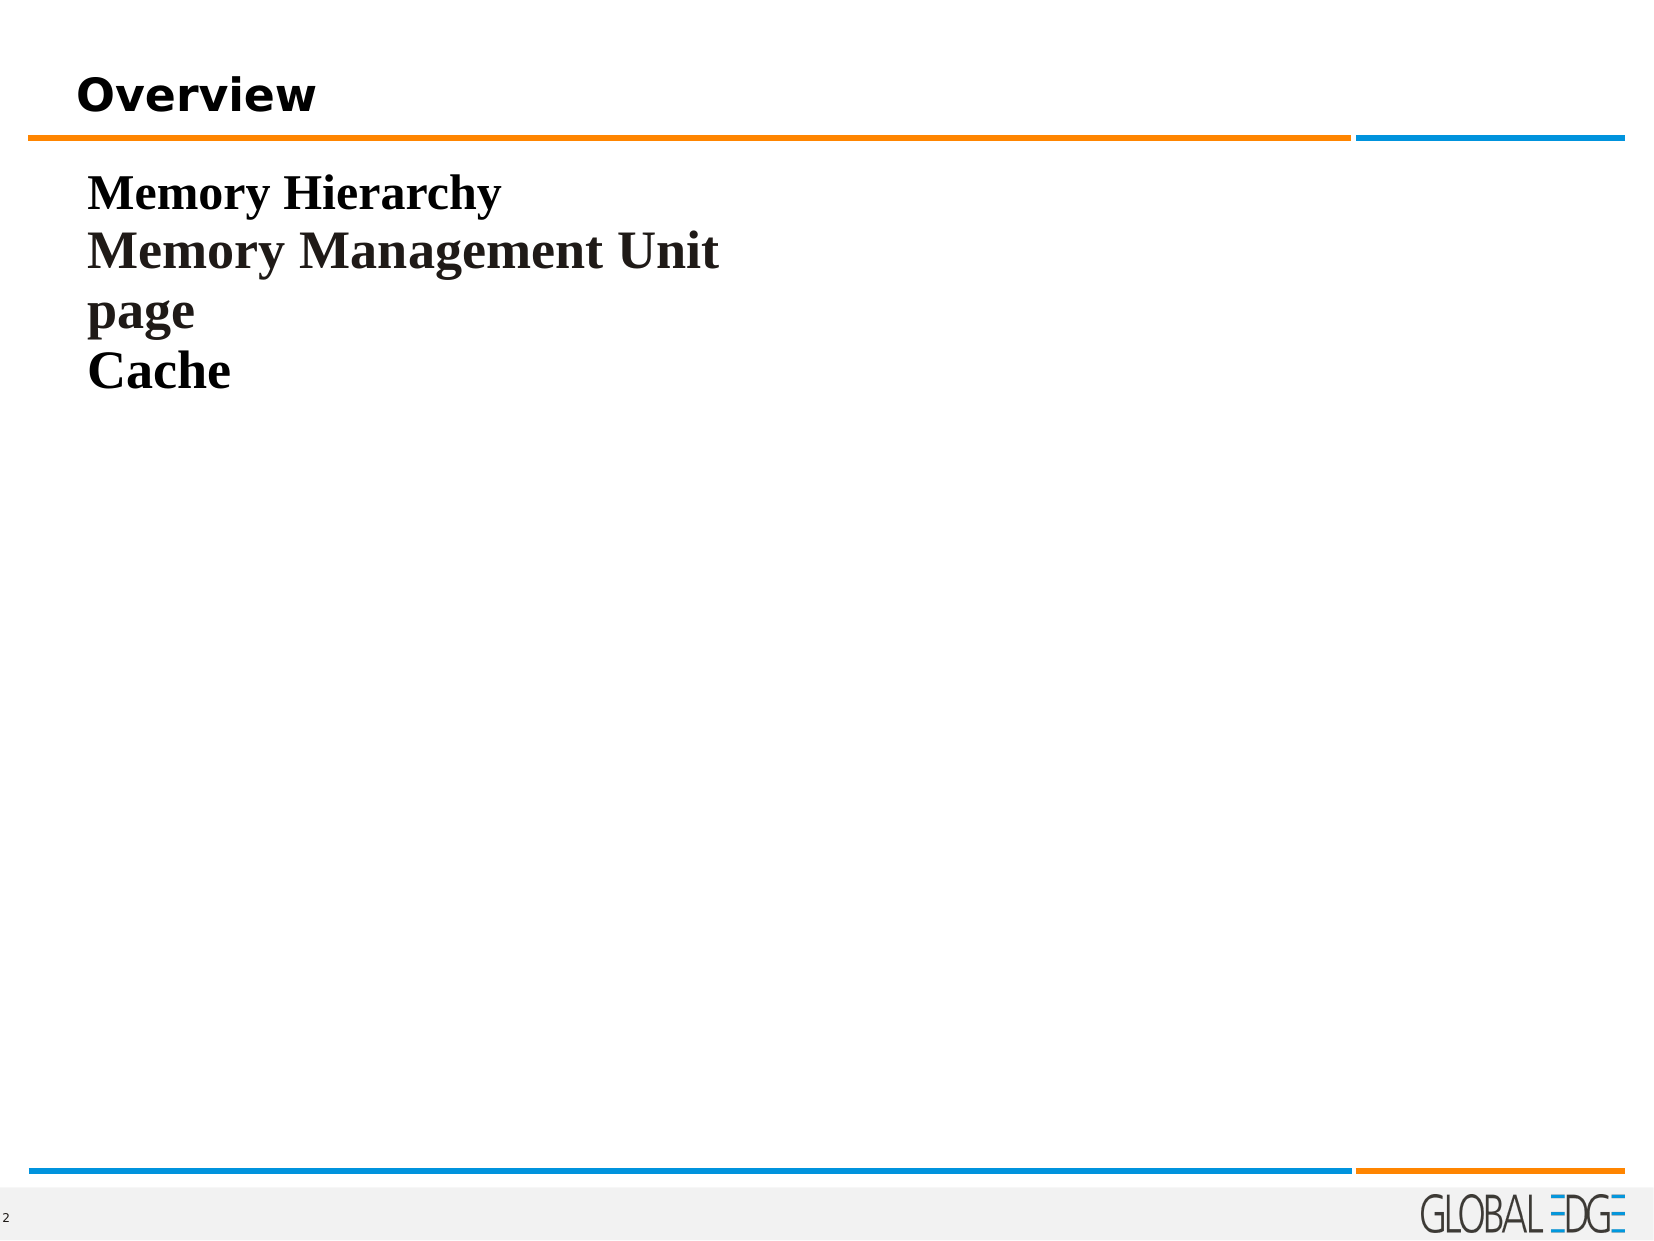

Overview
Memory Hierarchy
Memory Management Unit
page
Cache
2